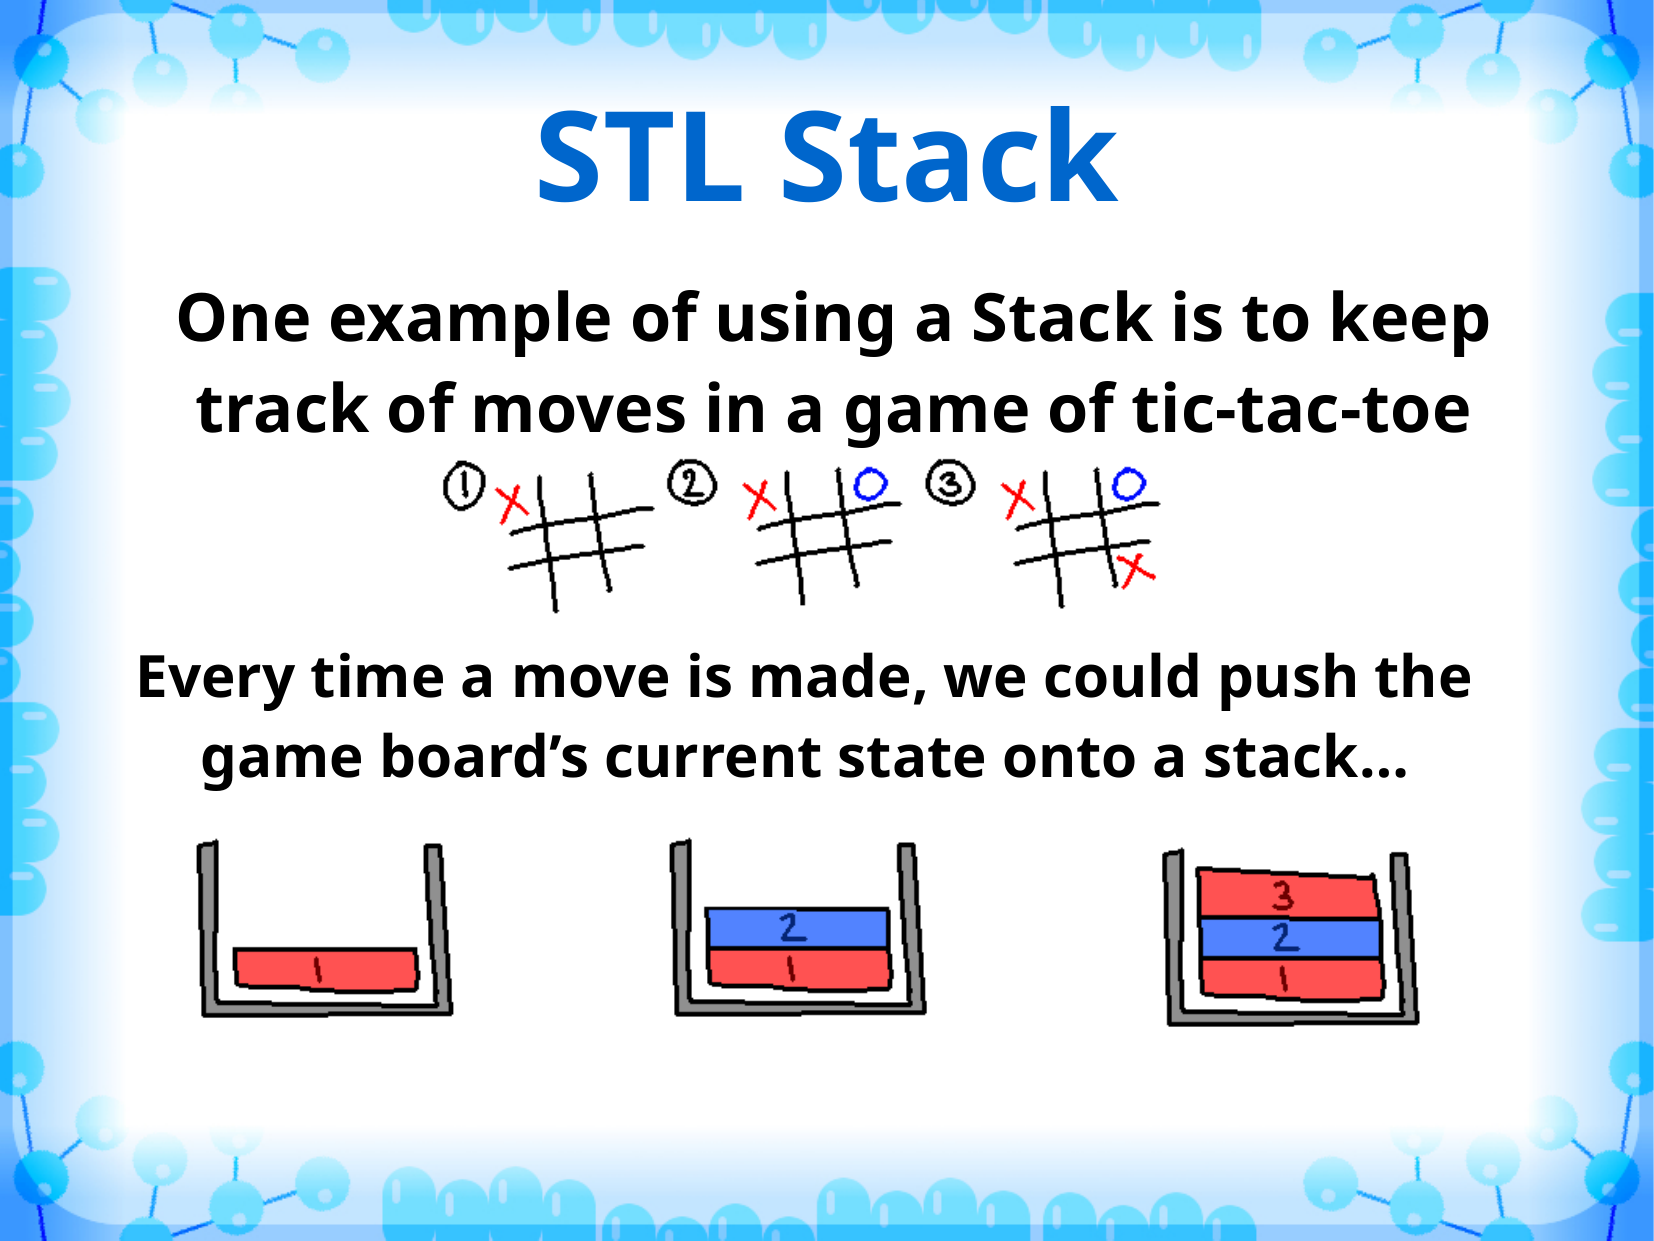

# STL Stack
One example of using a Stack is to keep track of moves in a game of tic-tac-toe
Every time a move is made, we could push the game board’s current state onto a stack…